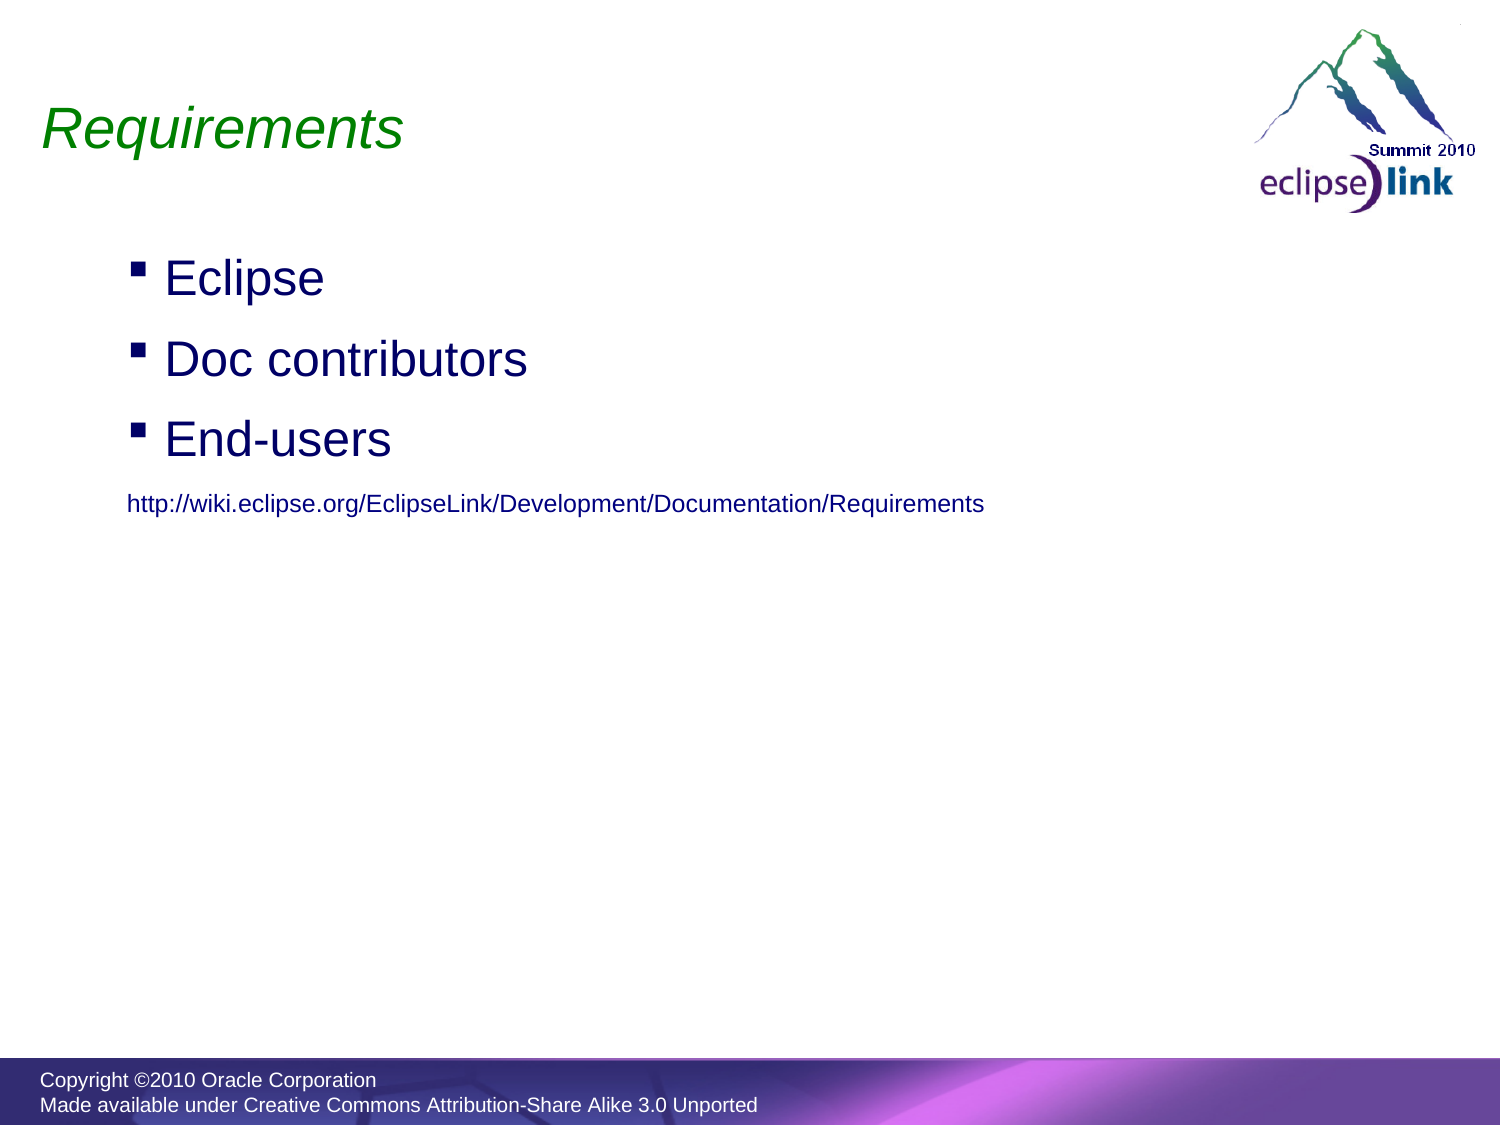

# Requirements
Eclipse
Doc contributors
End-users
http://wiki.eclipse.org/EclipseLink/Development/Documentation/Requirements